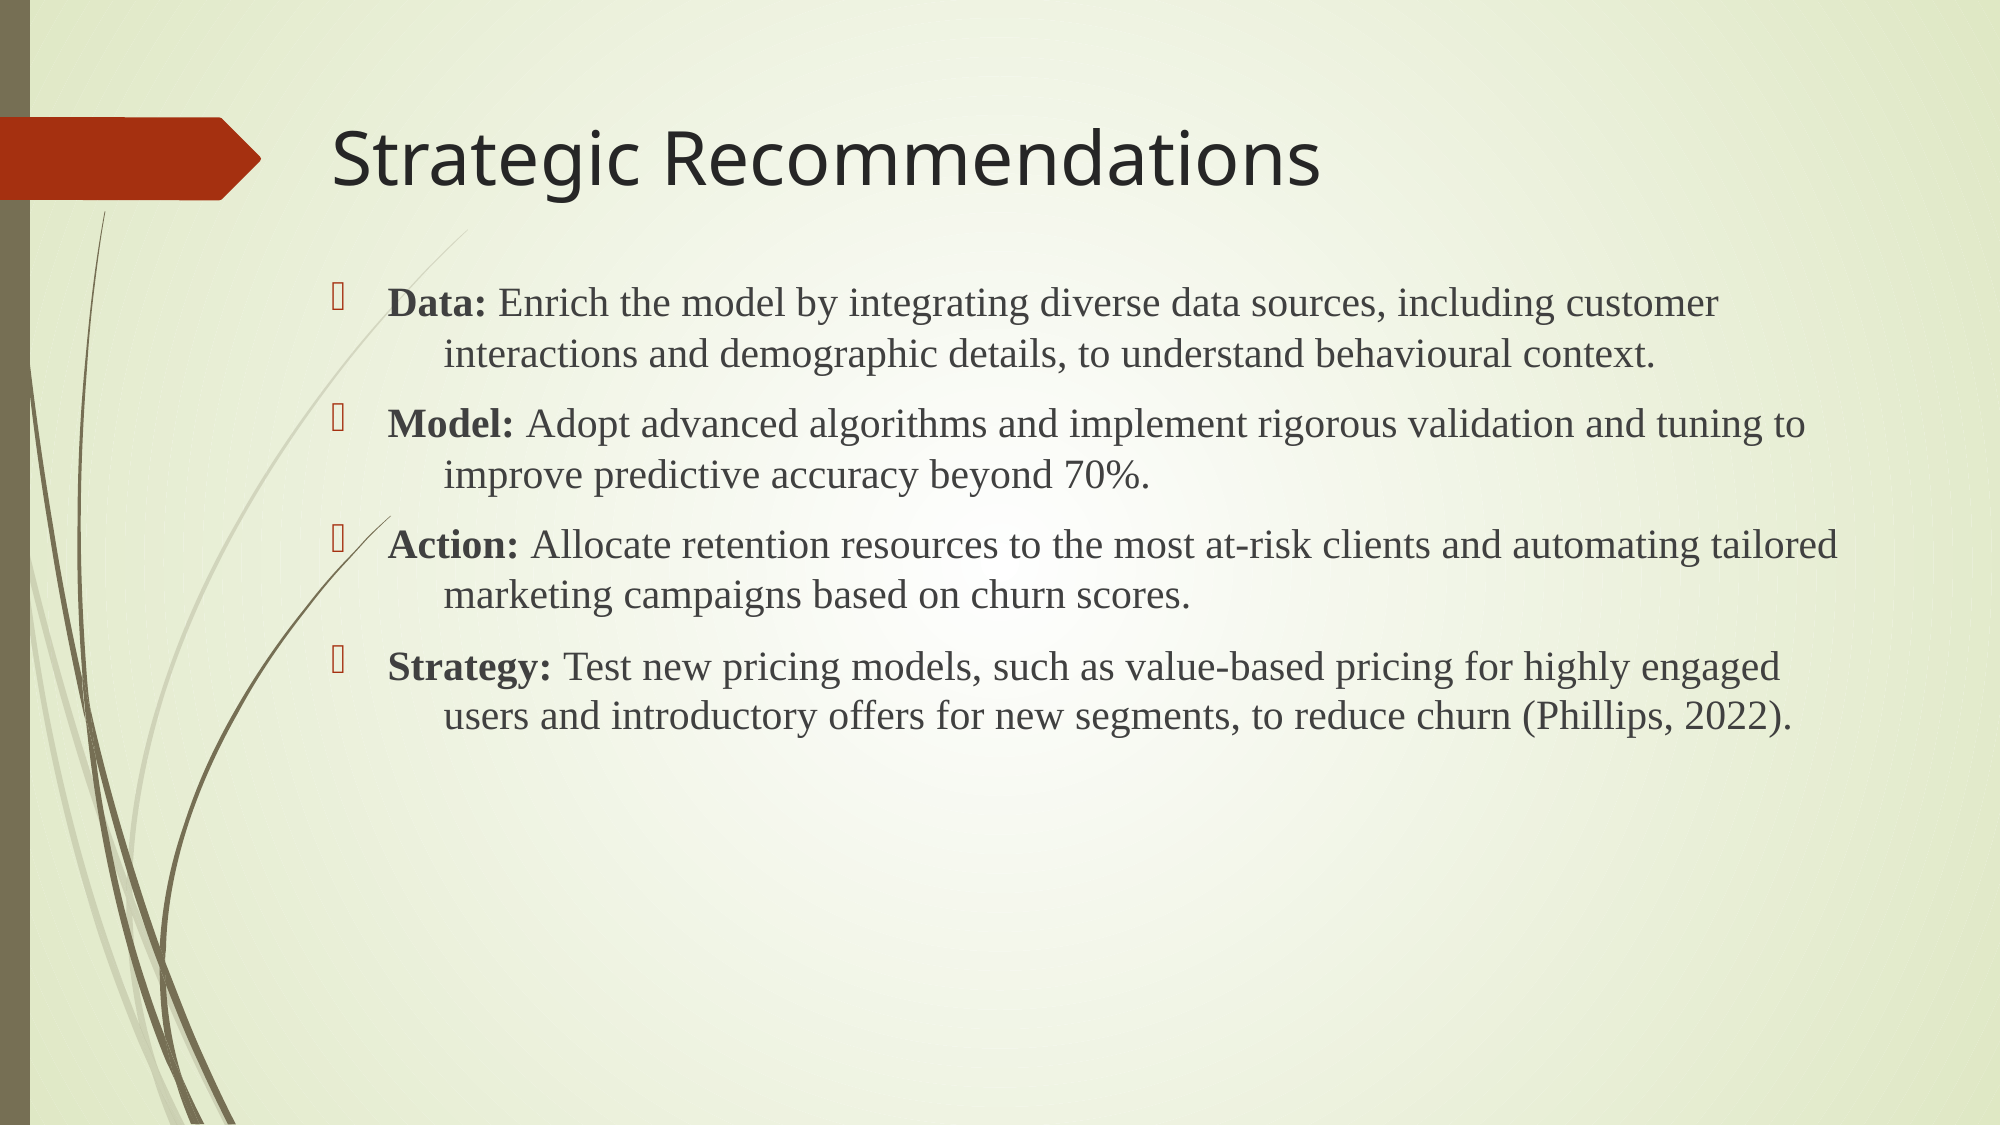

# Strategic Recommendations
Data: Enrich the model by integrating diverse data sources, including customer interactions and demographic details, to understand behavioural context.
Model: Adopt advanced algorithms and implement rigorous validation and tuning to improve predictive accuracy beyond 70%.
Action: Allocate retention resources to the most at-risk clients and automating tailored marketing campaigns based on churn scores.
Strategy: Test new pricing models, such as value-based pricing for highly engaged users and introductory offers for new segments, to reduce churn (Phillips, 2022).